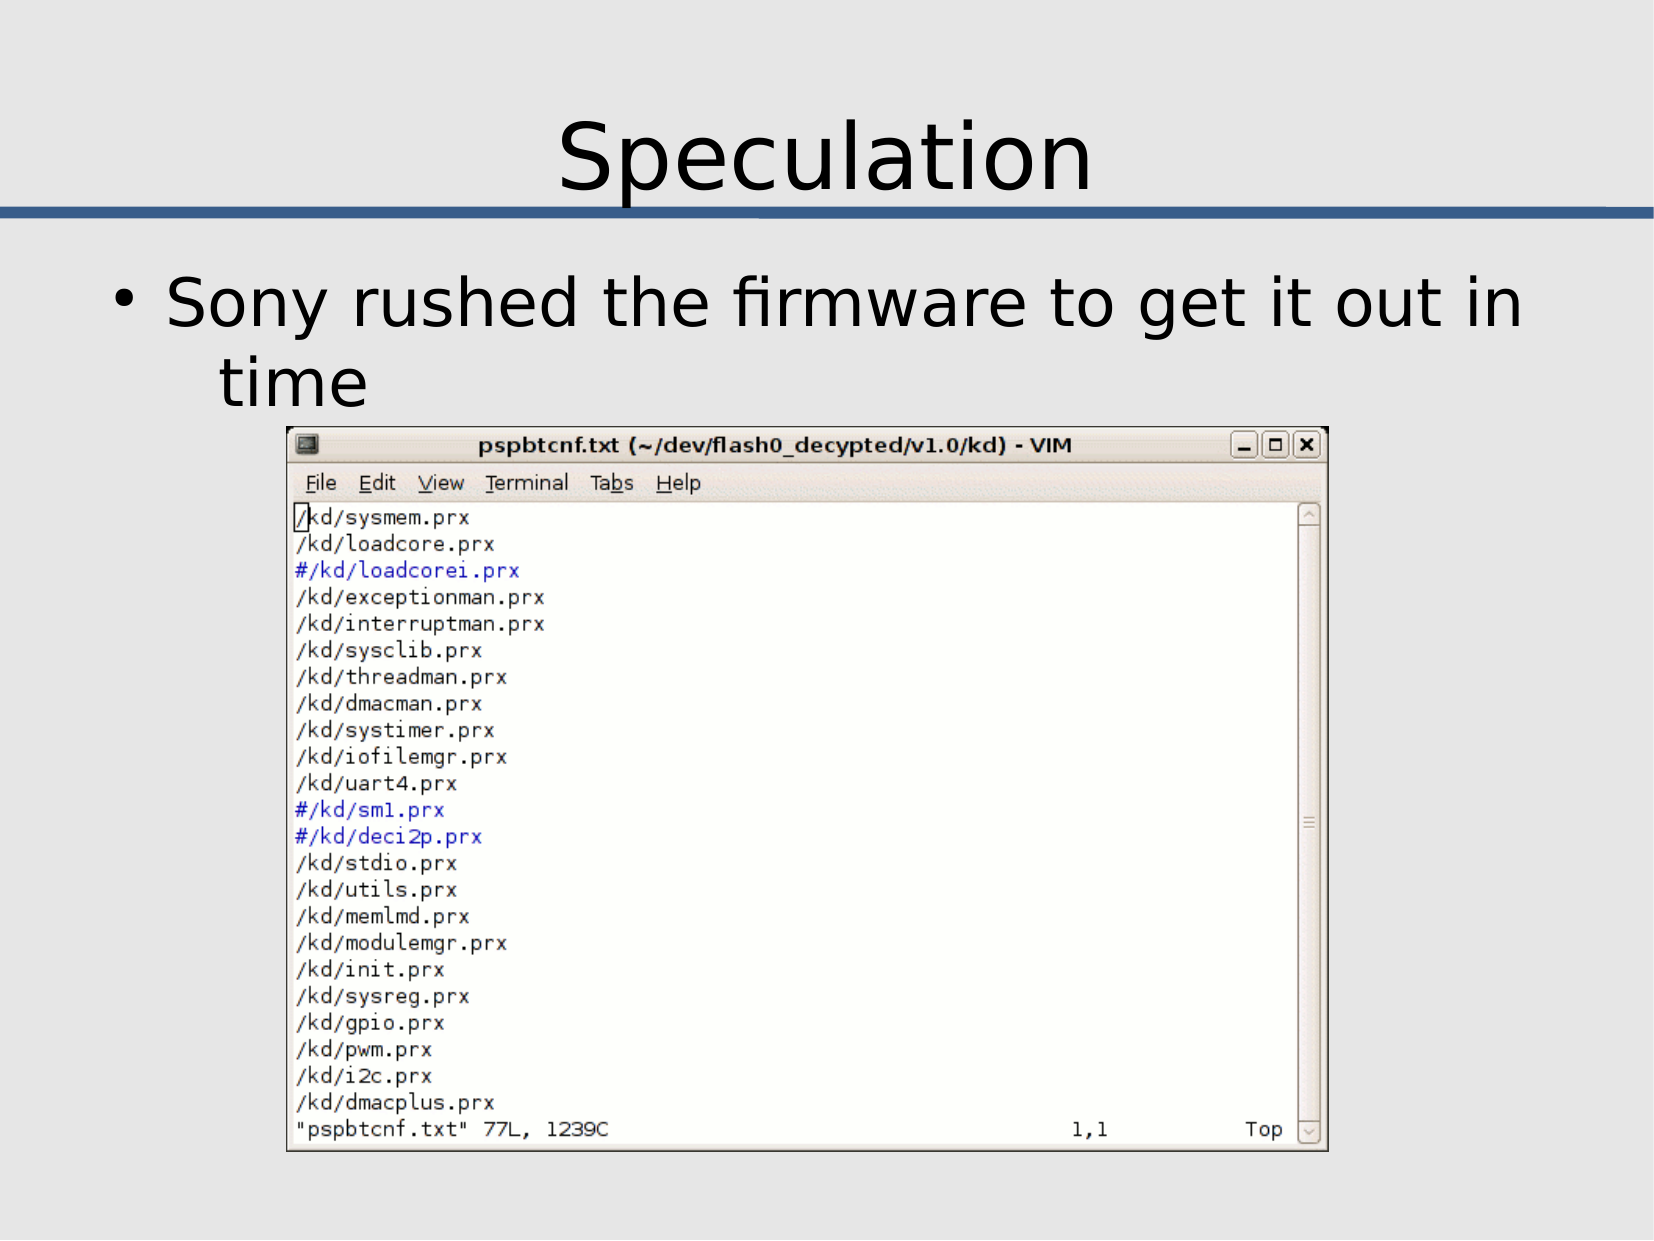

# Speculation
Sony rushed the firmware to get it out in time